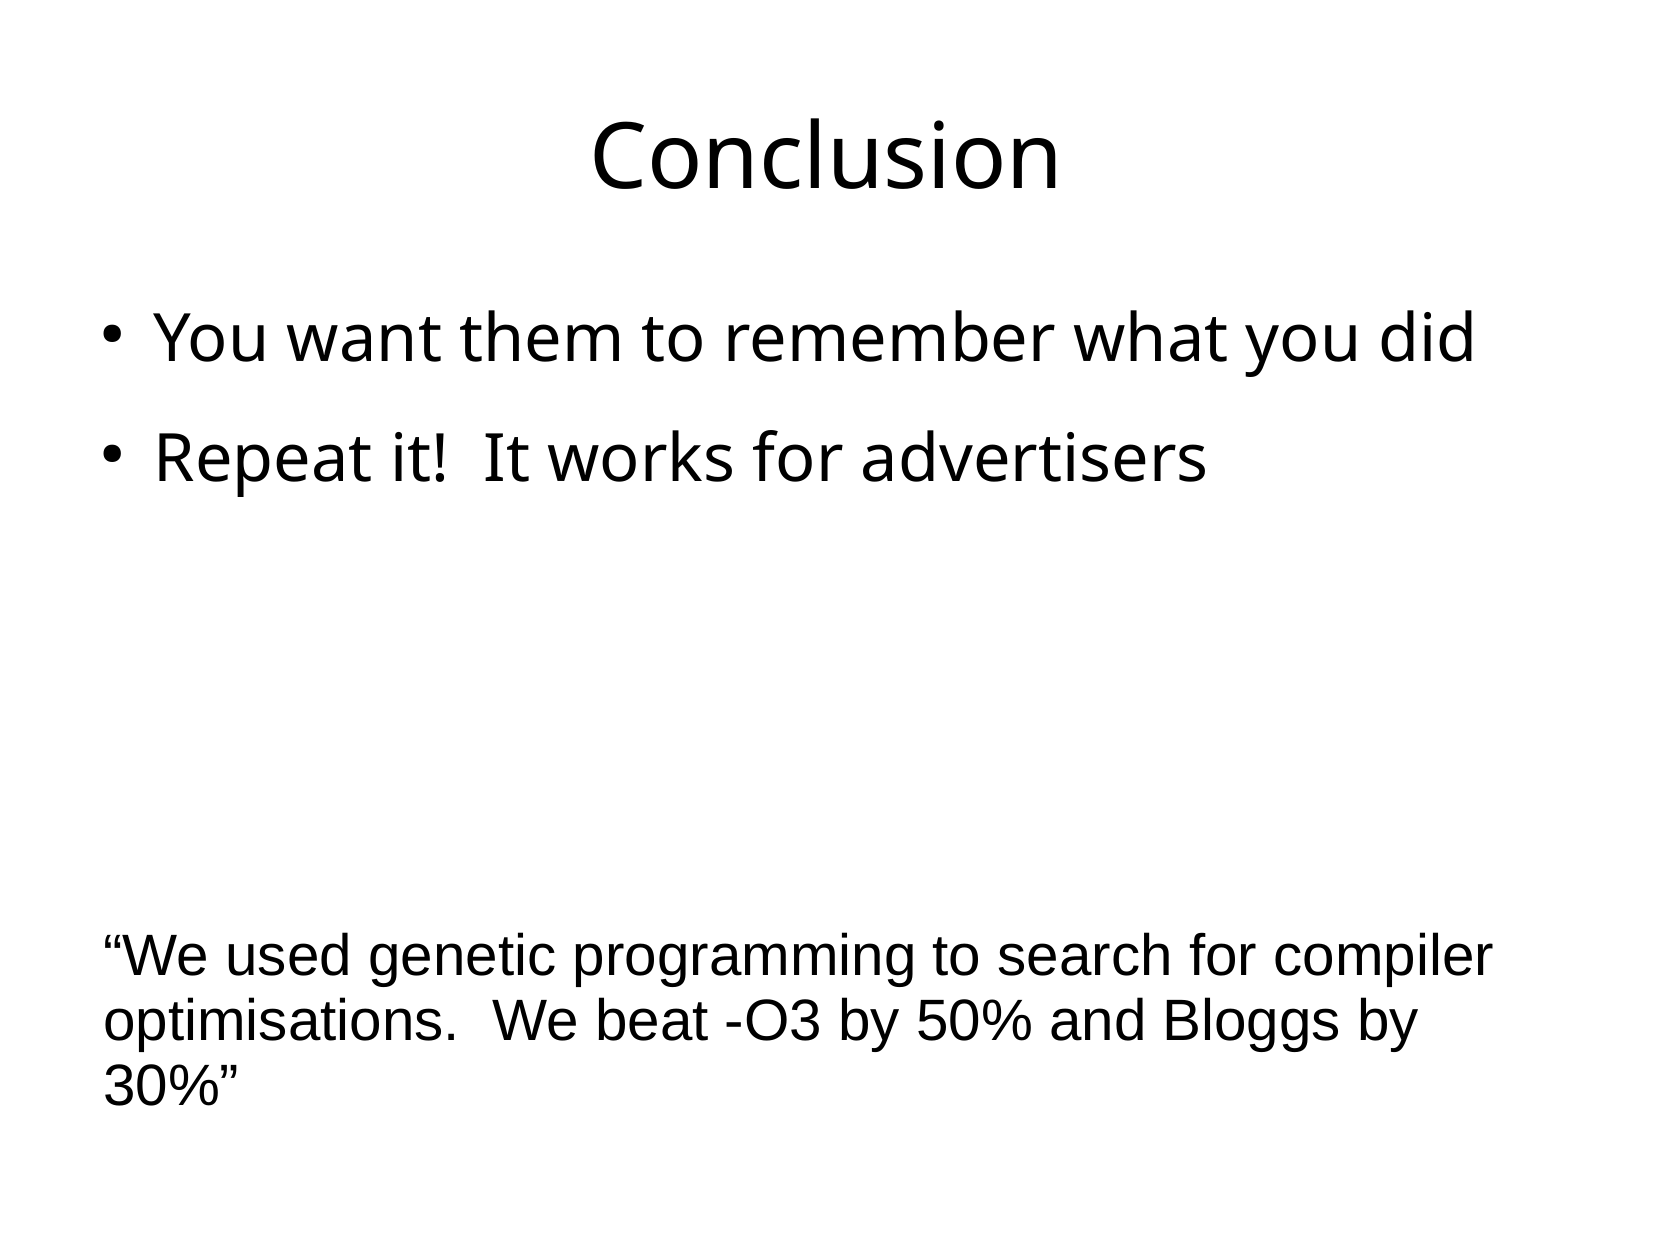

# Conclusion
You want them to remember what you did
Repeat it! It works for advertisers
“We used genetic programming to search for compiler optimisations. We beat -O3 by 50% and Bloggs by 30%”